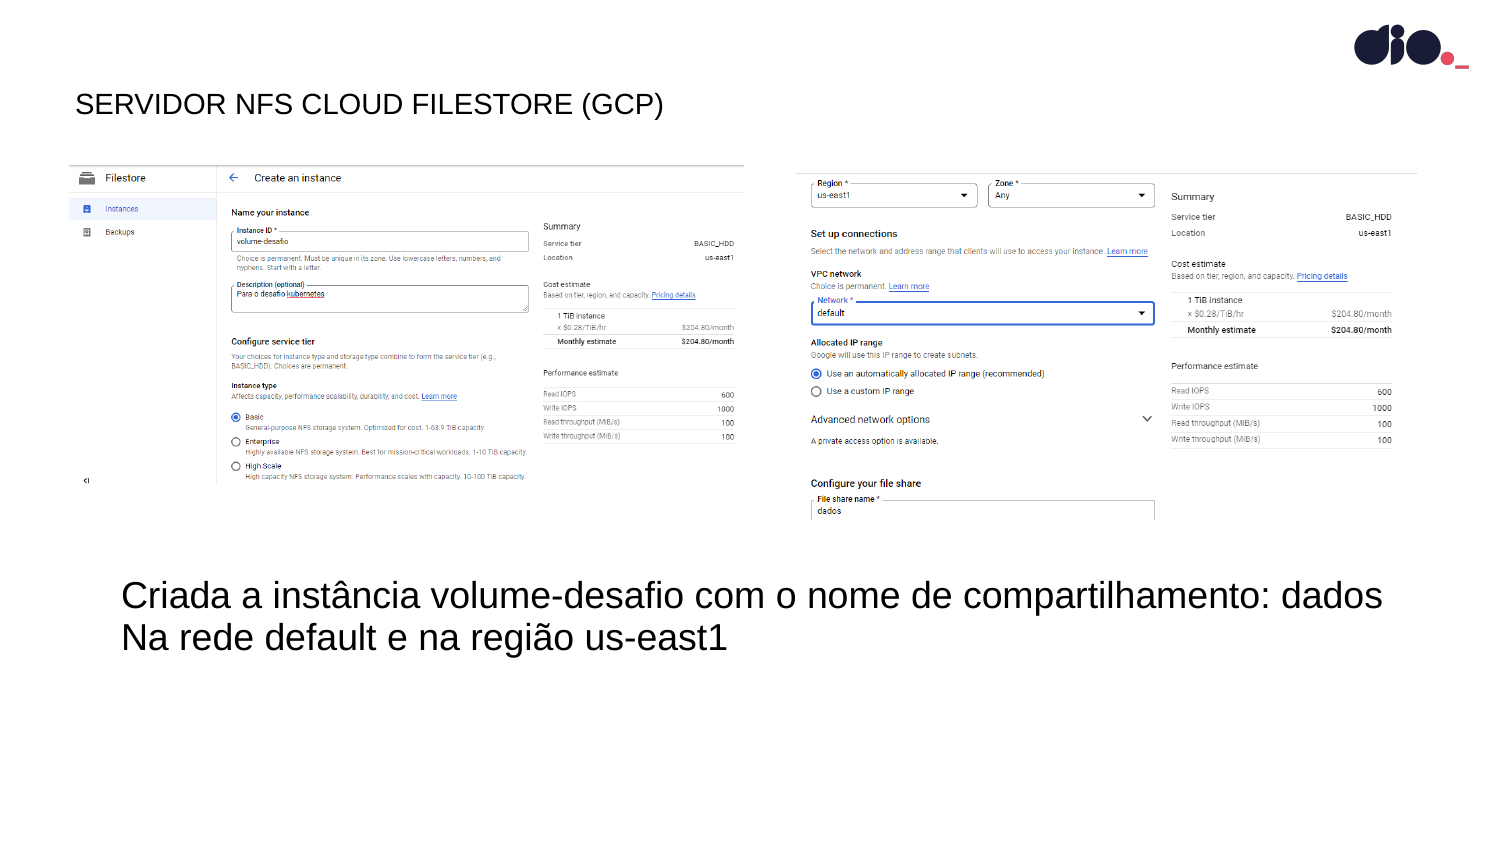

# SERVIDOR NFS CLOUD FILESTORE (GCP)
Criada a instância volume-desafio com o nome de compartilhamento: dados
Na rede default e na região us-east1